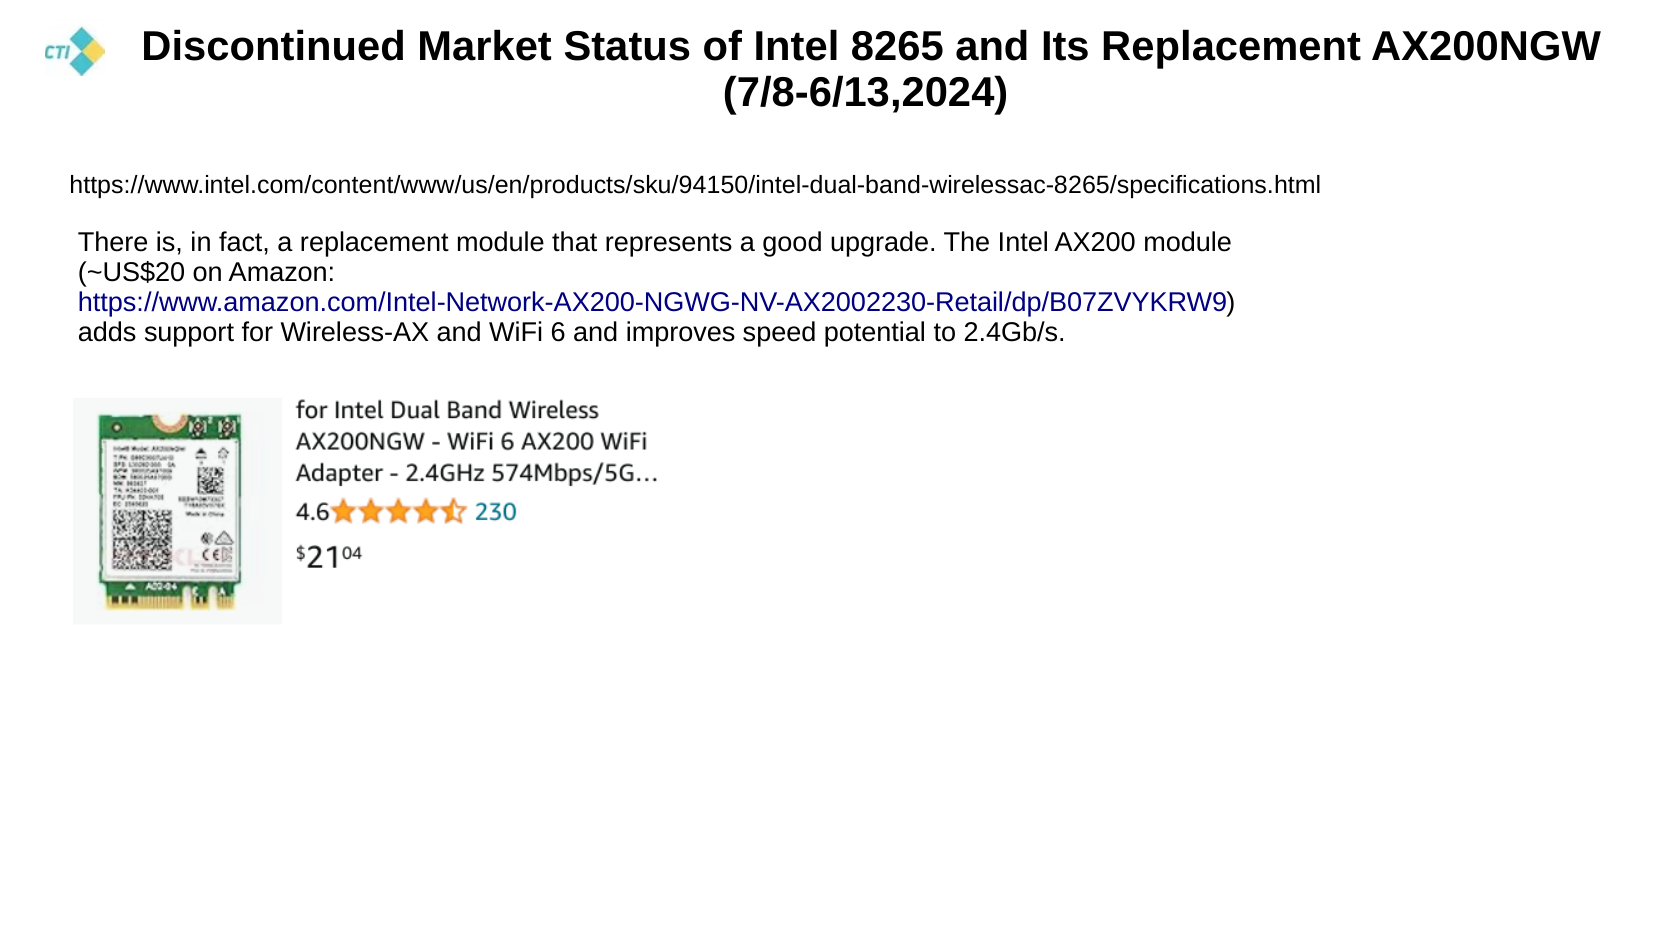

# Discontinued Market Status of Intel 8265 and Its Replacement AX200NGW (7/8-6/13,2024)
https://www.intel.com/content/www/us/en/products/sku/94150/intel-dual-band-wirelessac-8265/specifications.html
There is, in fact, a replacement module that represents a good upgrade. The Intel AX200 module (~US$20 on Amazon: https://www.amazon.com/Intel-Network-AX200-NGWG-NV-AX2002230-Retail/dp/B07ZVYKRW9) adds support for Wireless-AX and WiFi 6 and improves speed potential to 2.4Gb/s.